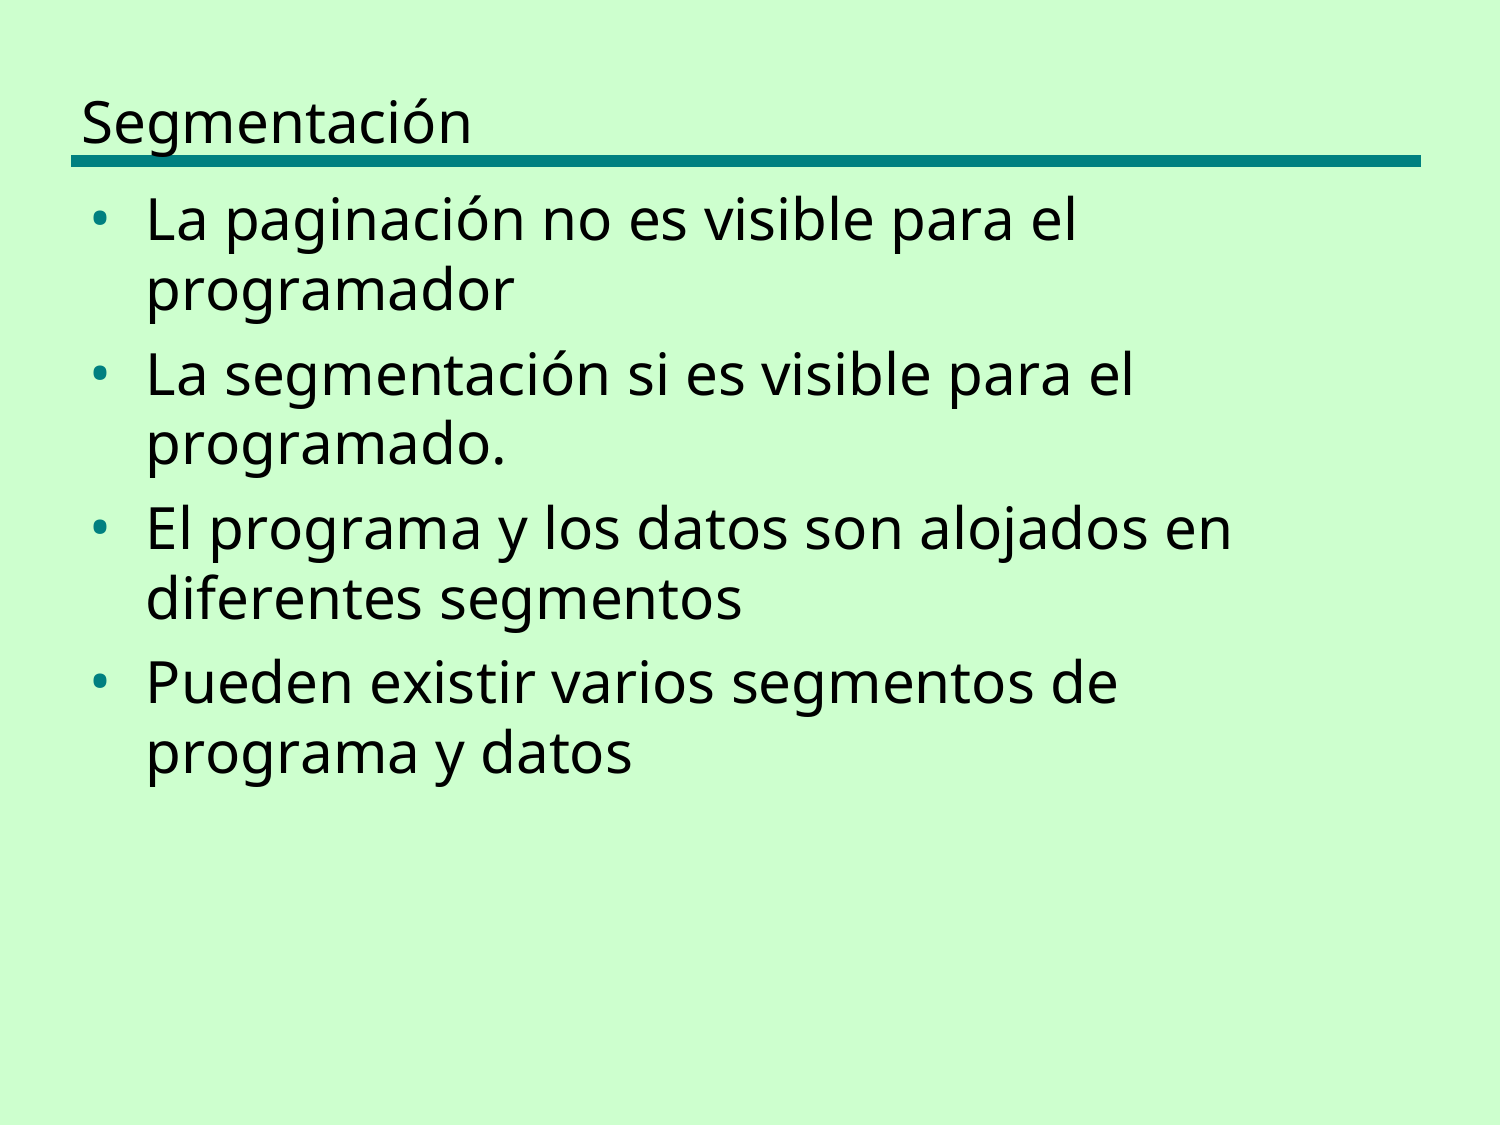

# Segmentación
La paginación no es visible para el programador
La segmentación si es visible para el programado.
El programa y los datos son alojados en diferentes segmentos
Pueden existir varios segmentos de programa y datos